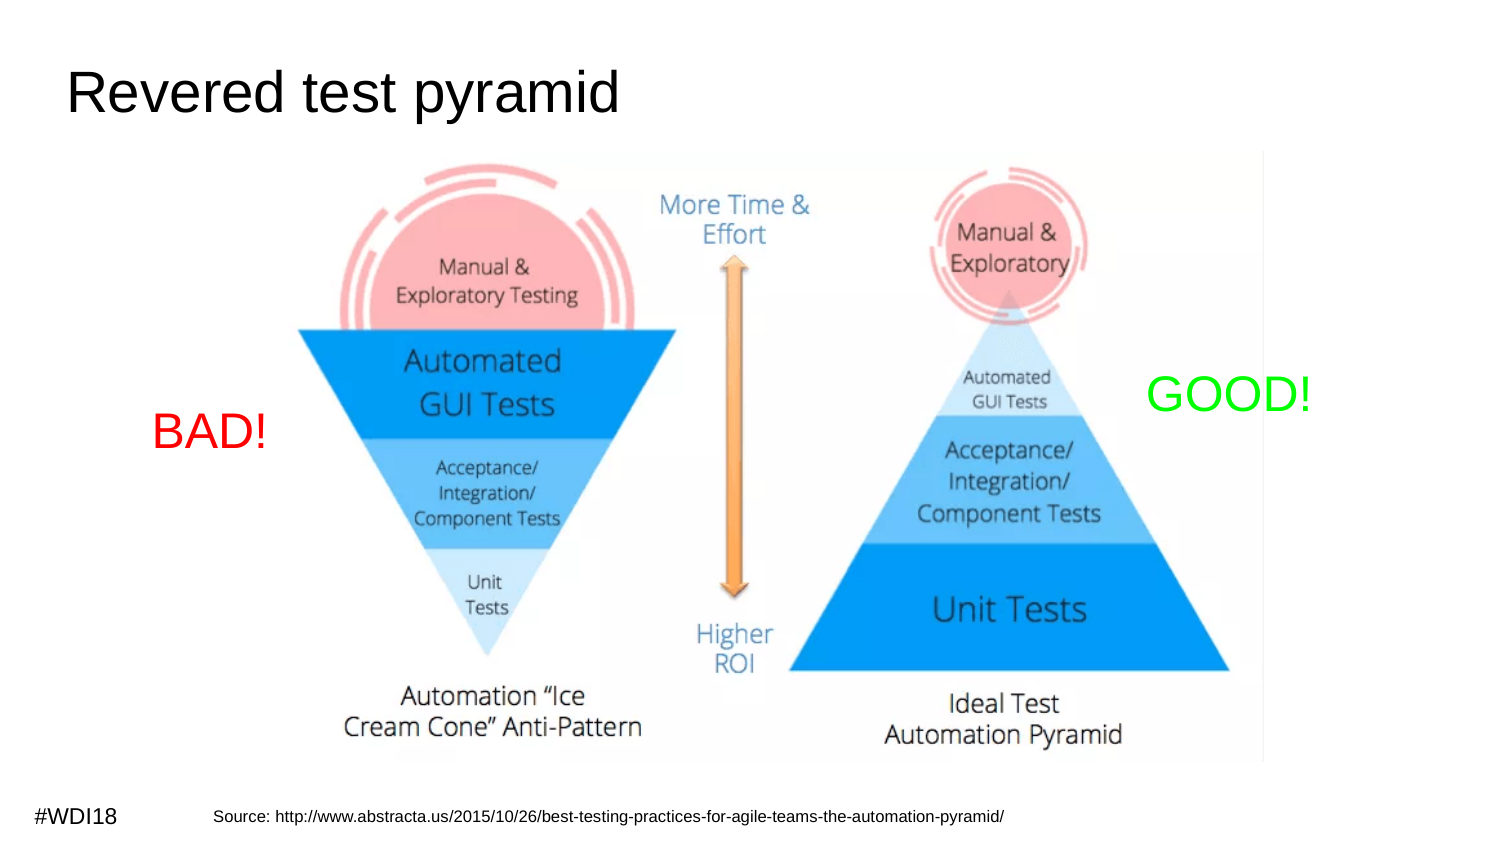

# Revered test pyramid
GOOD!
BAD!
 #WDI18
Source: http://www.abstracta.us/2015/10/26/best-testing-practices-for-agile-teams-the-automation-pyramid/